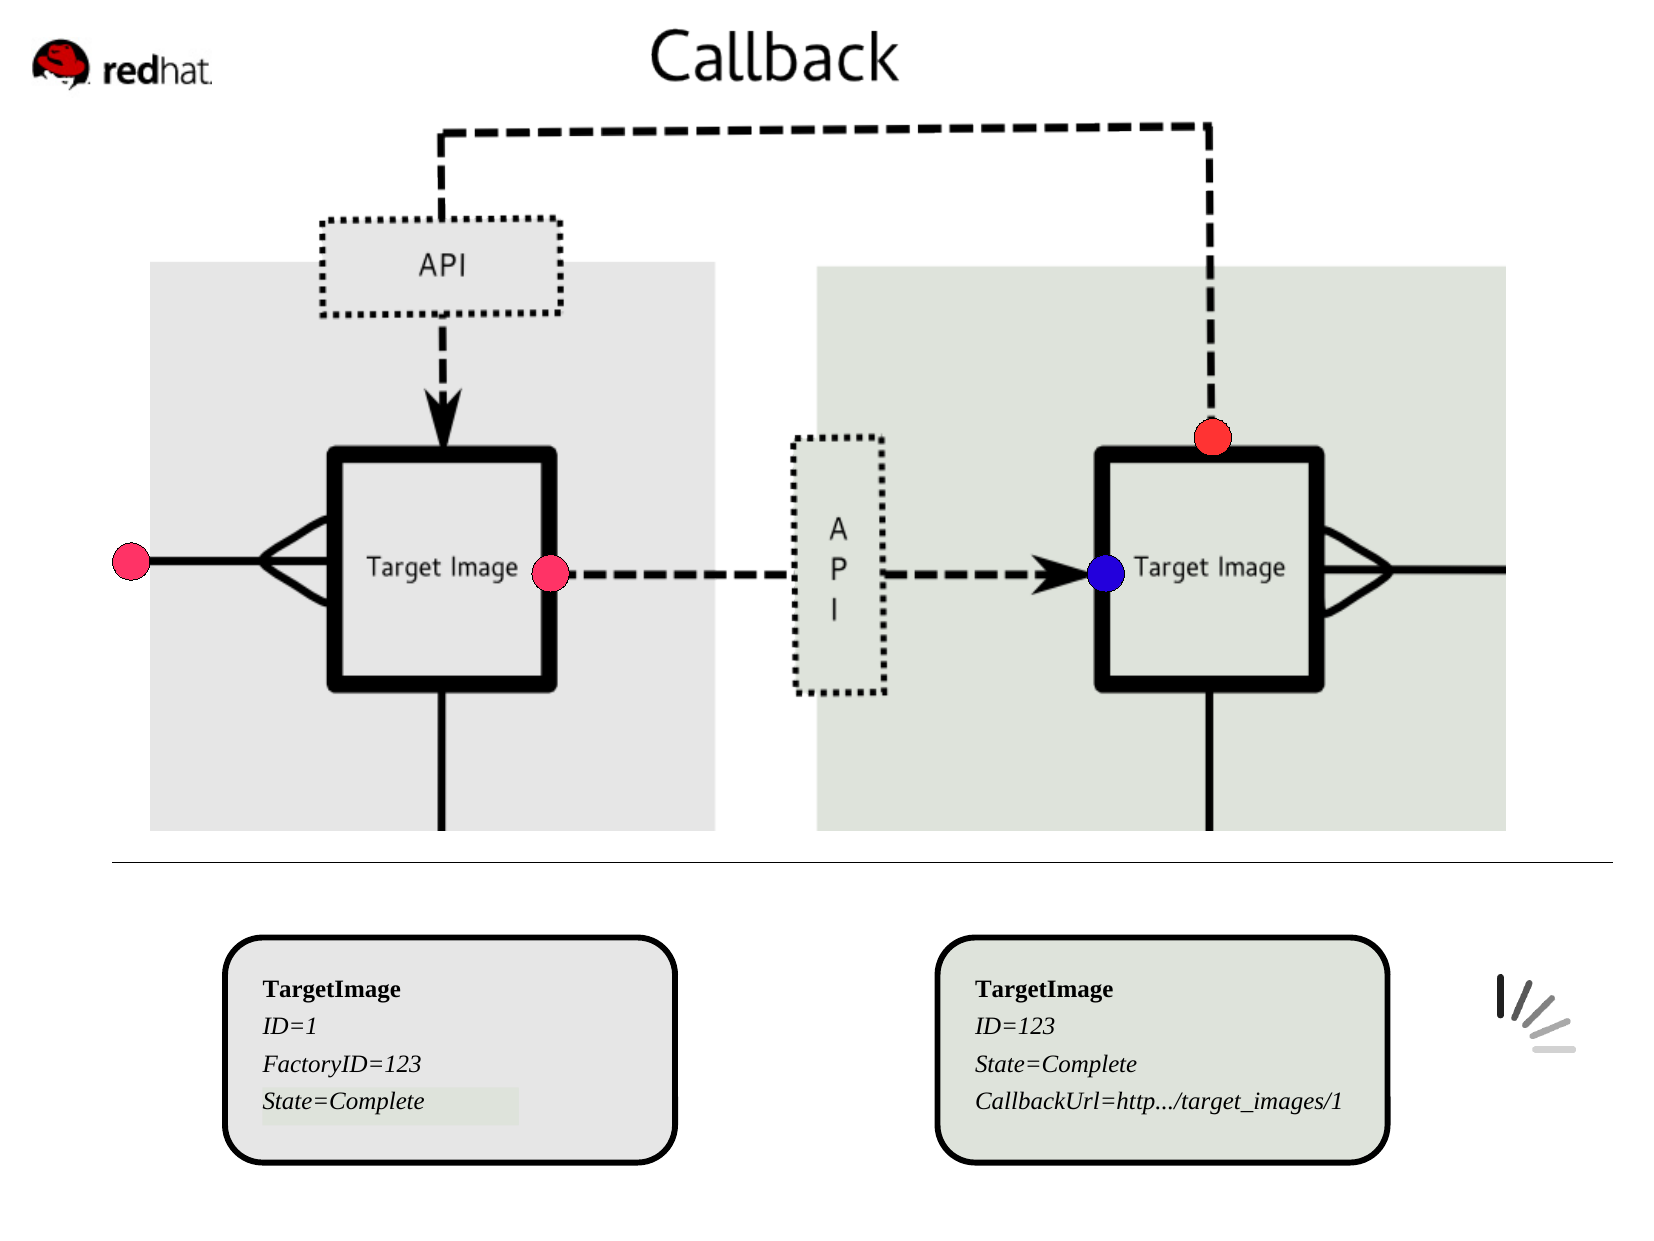

TargetImage
TargetImage
ID=1
ID=123
FactoryID=123
State=Complete
State=Building
State=Building
State=Complete
CallbackUrl=http.../target_images/1